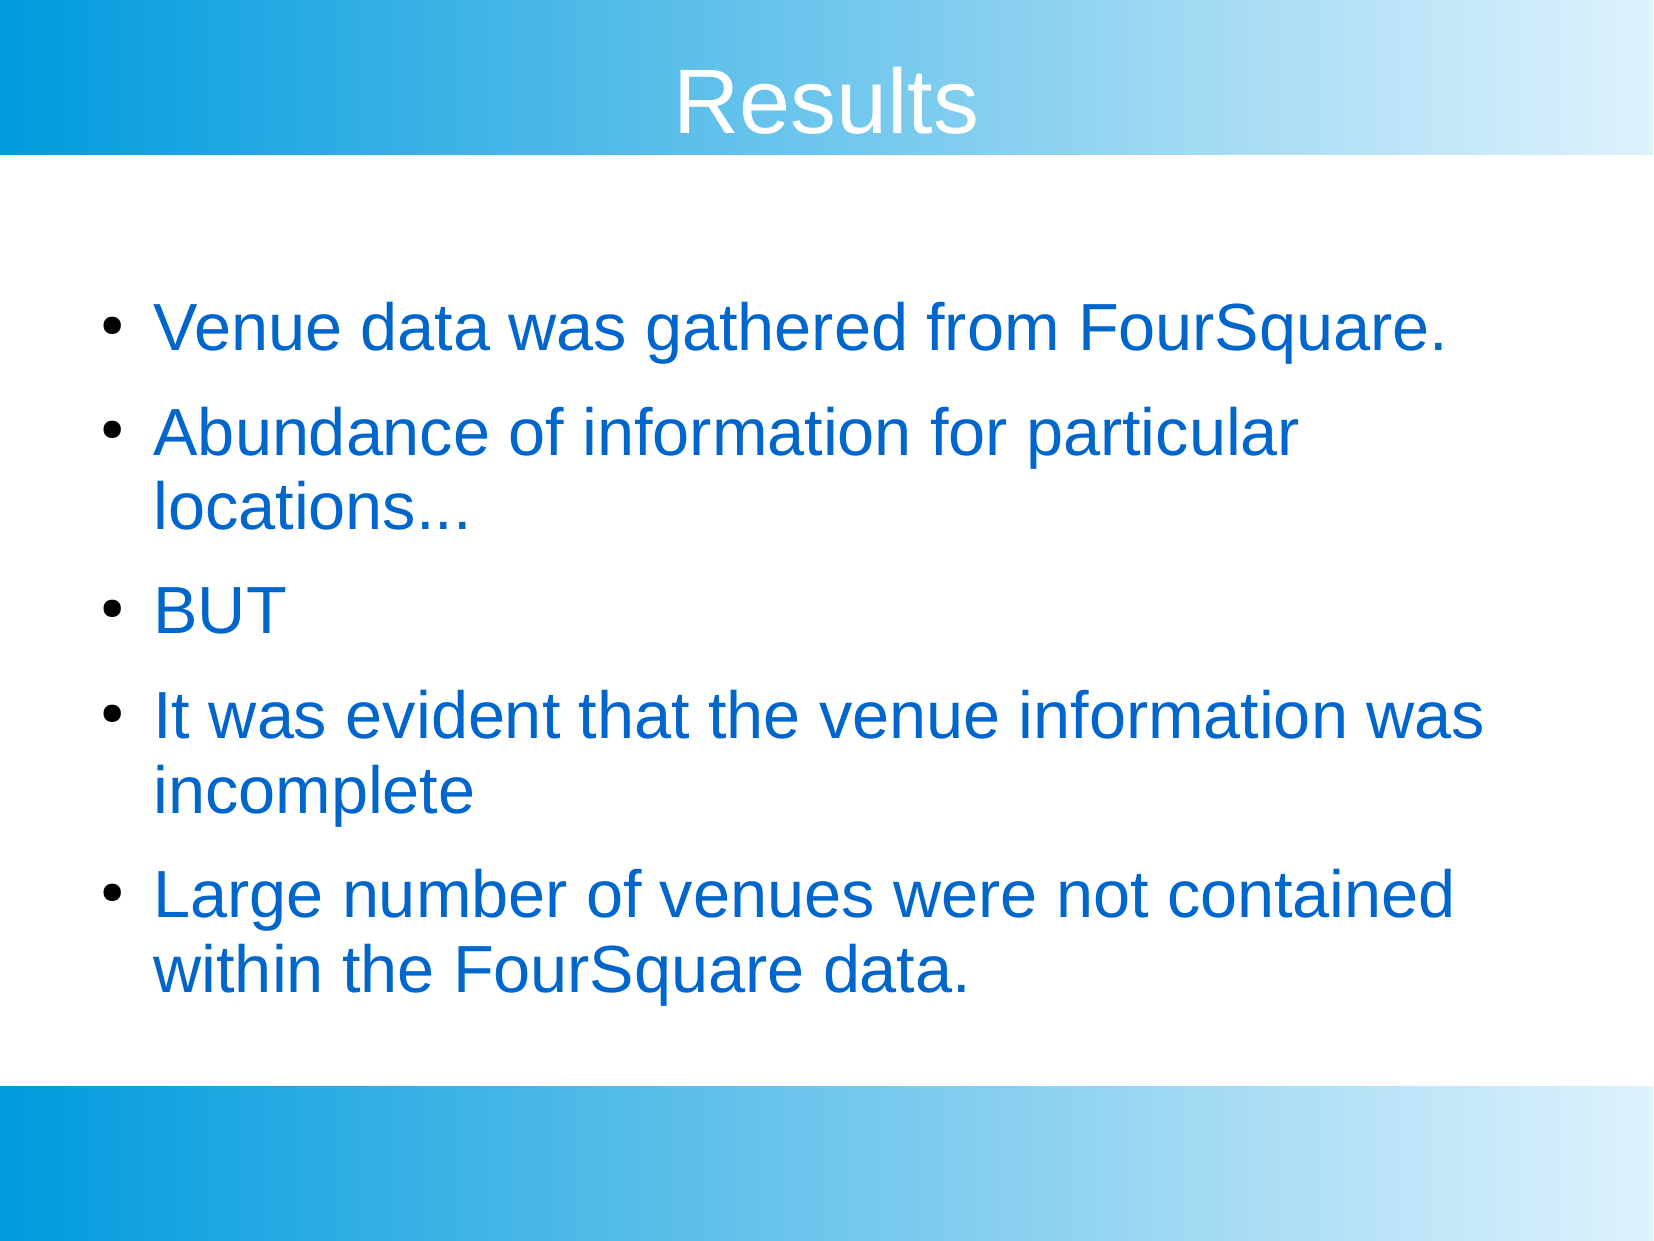

# Results
Venue data was gathered from FourSquare.
Abundance of information for particular locations...
BUT
It was evident that the venue information was incomplete
Large number of venues were not contained within the FourSquare data.